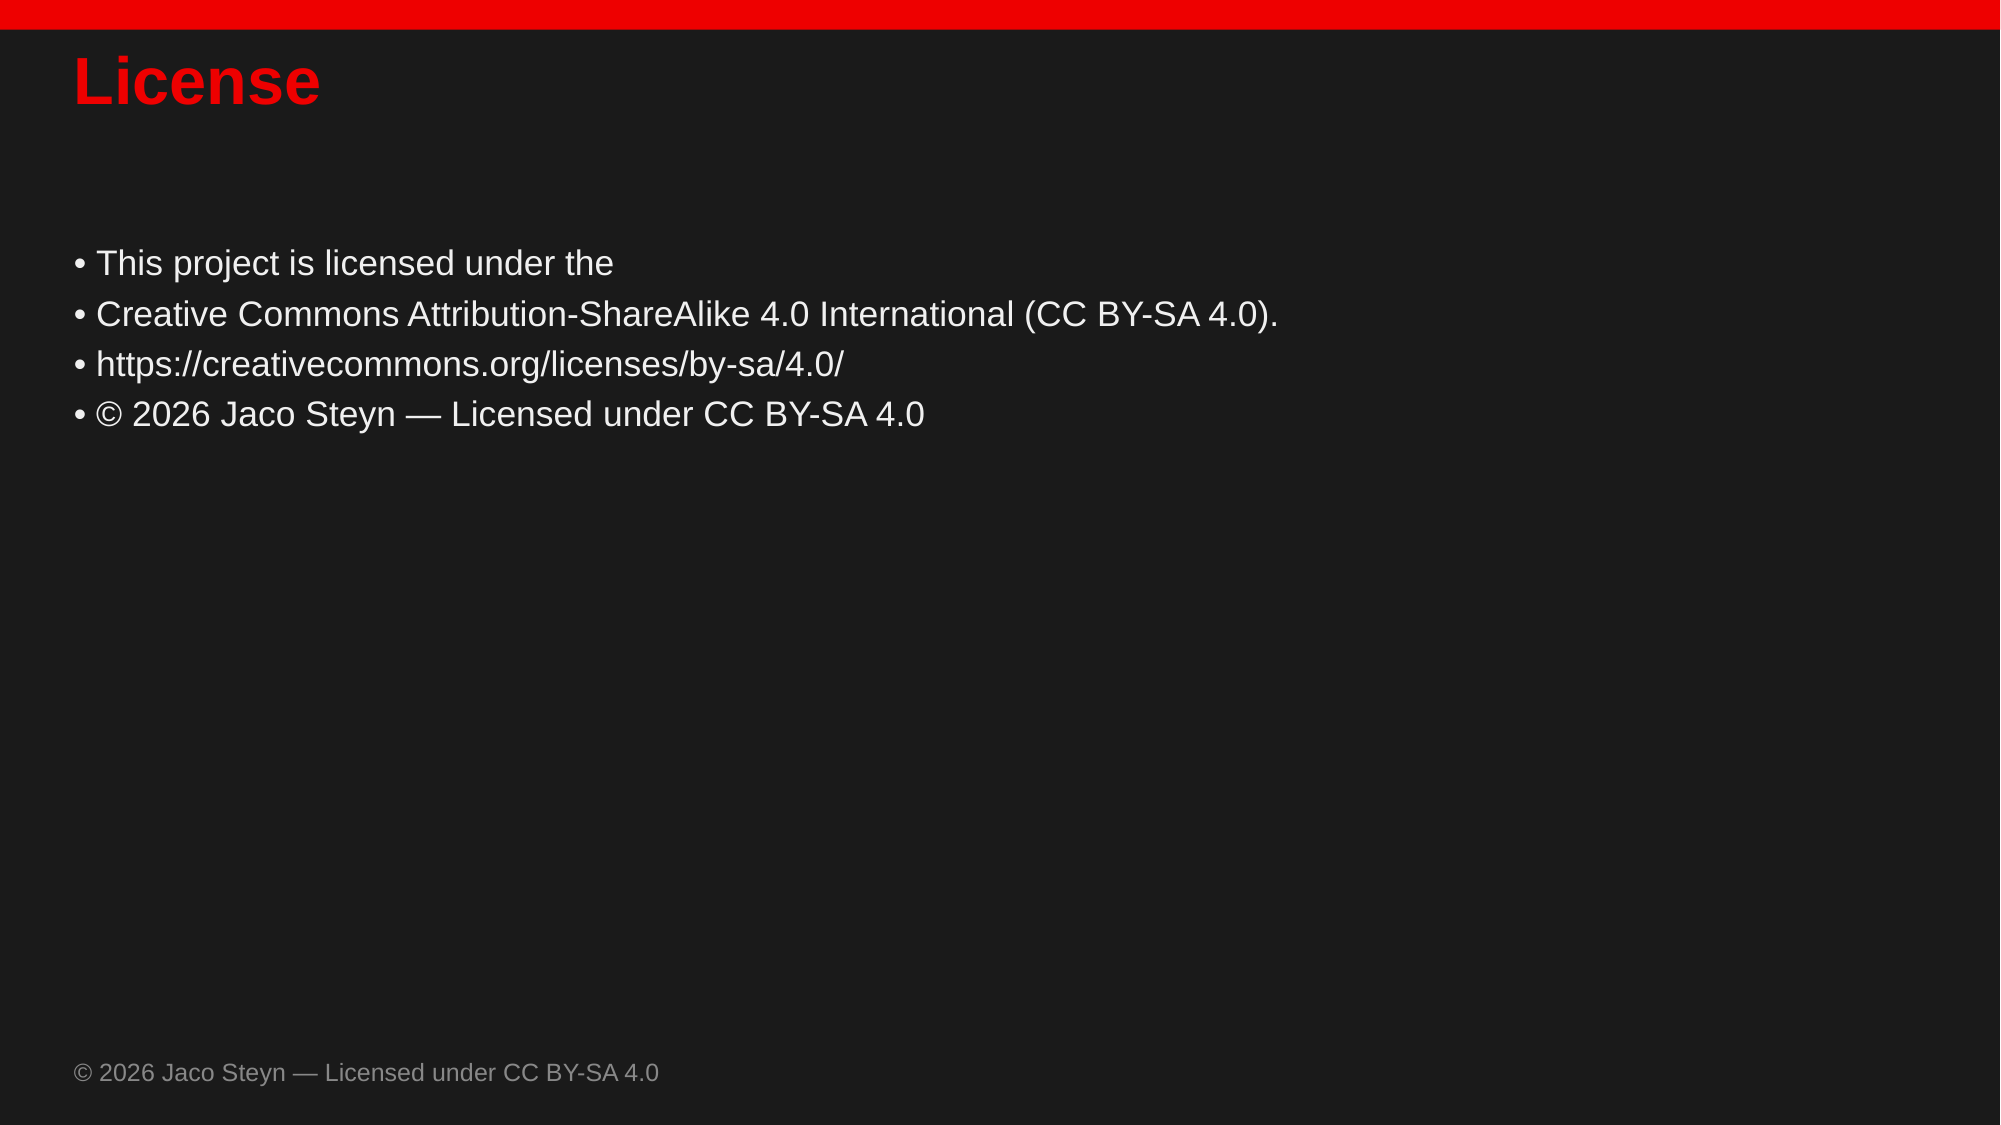

License
• This project is licensed under the
• Creative Commons Attribution-ShareAlike 4.0 International (CC BY-SA 4.0).
• https://creativecommons.org/licenses/by-sa/4.0/
• © 2026 Jaco Steyn — Licensed under CC BY-SA 4.0
© 2026 Jaco Steyn — Licensed under CC BY-SA 4.0